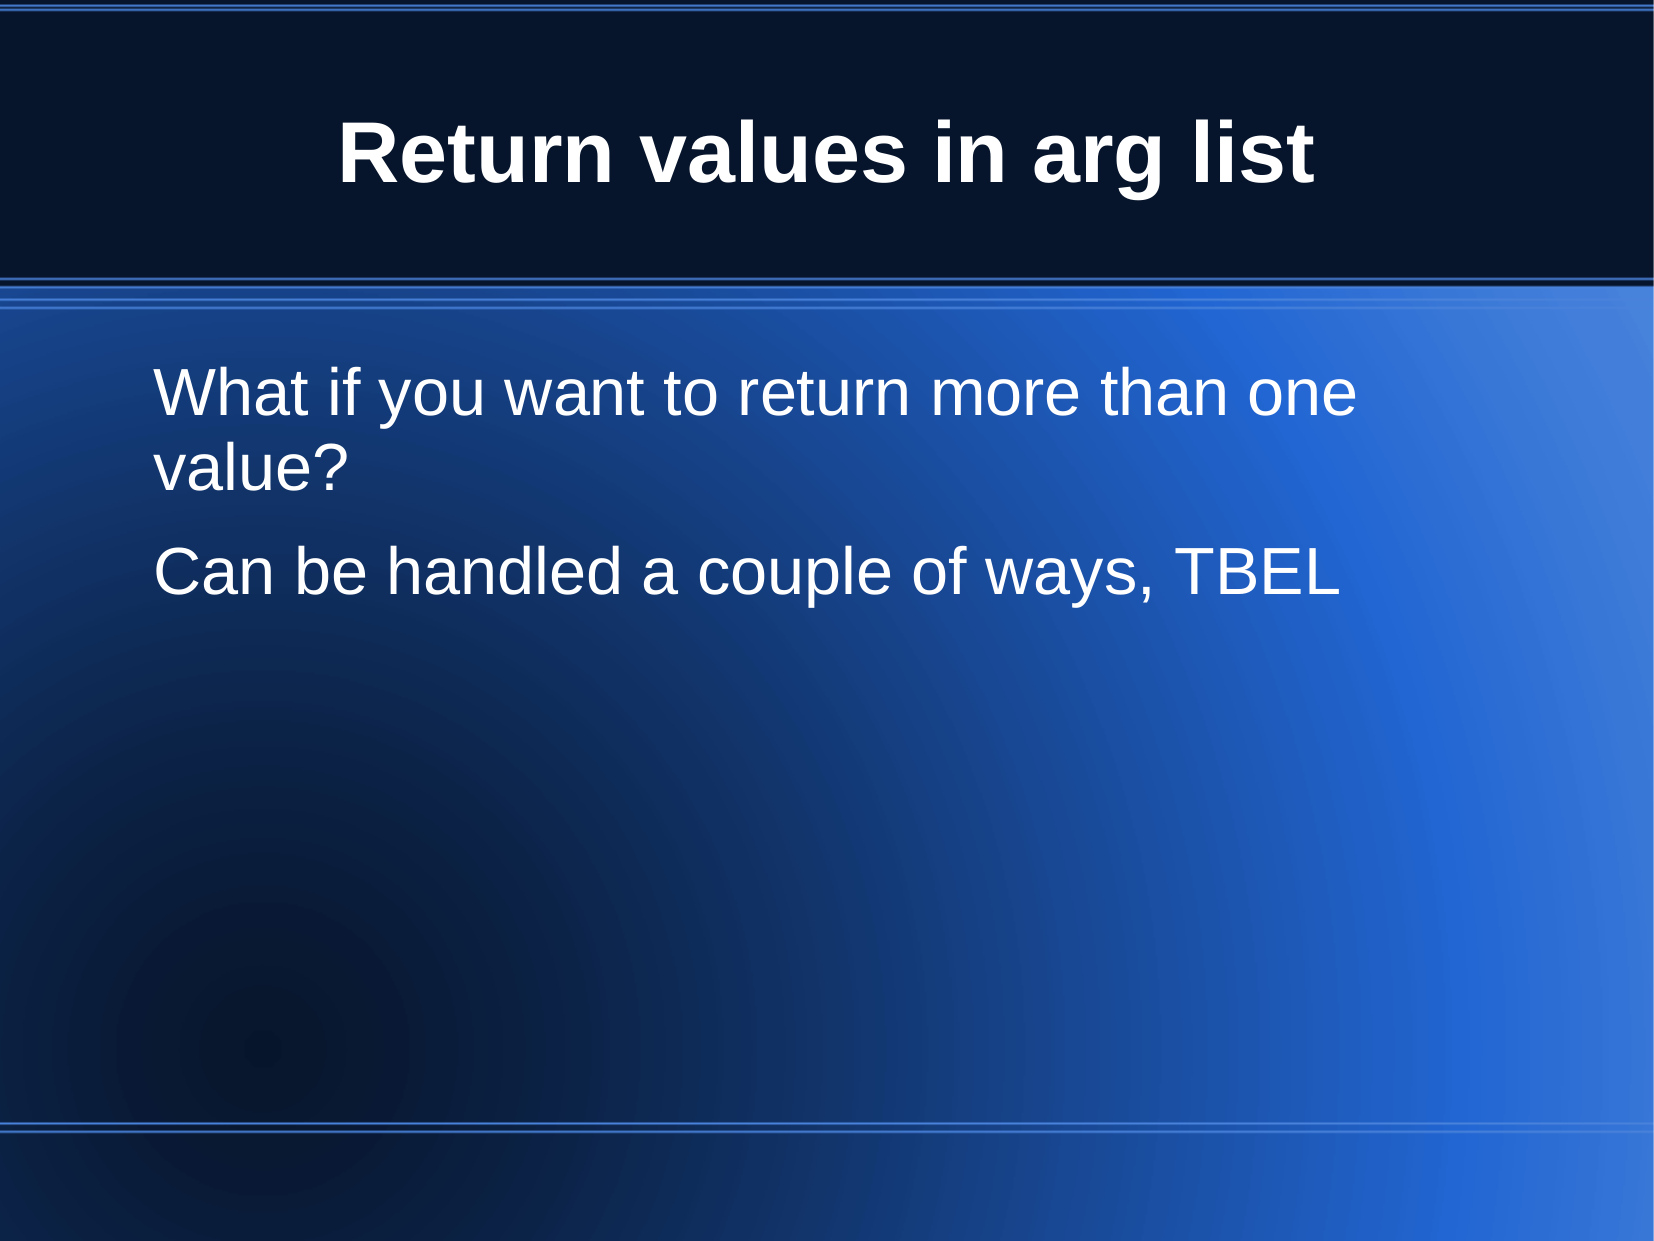

# Return values in arg list
What if you want to return more than one value?
Can be handled a couple of ways, TBEL